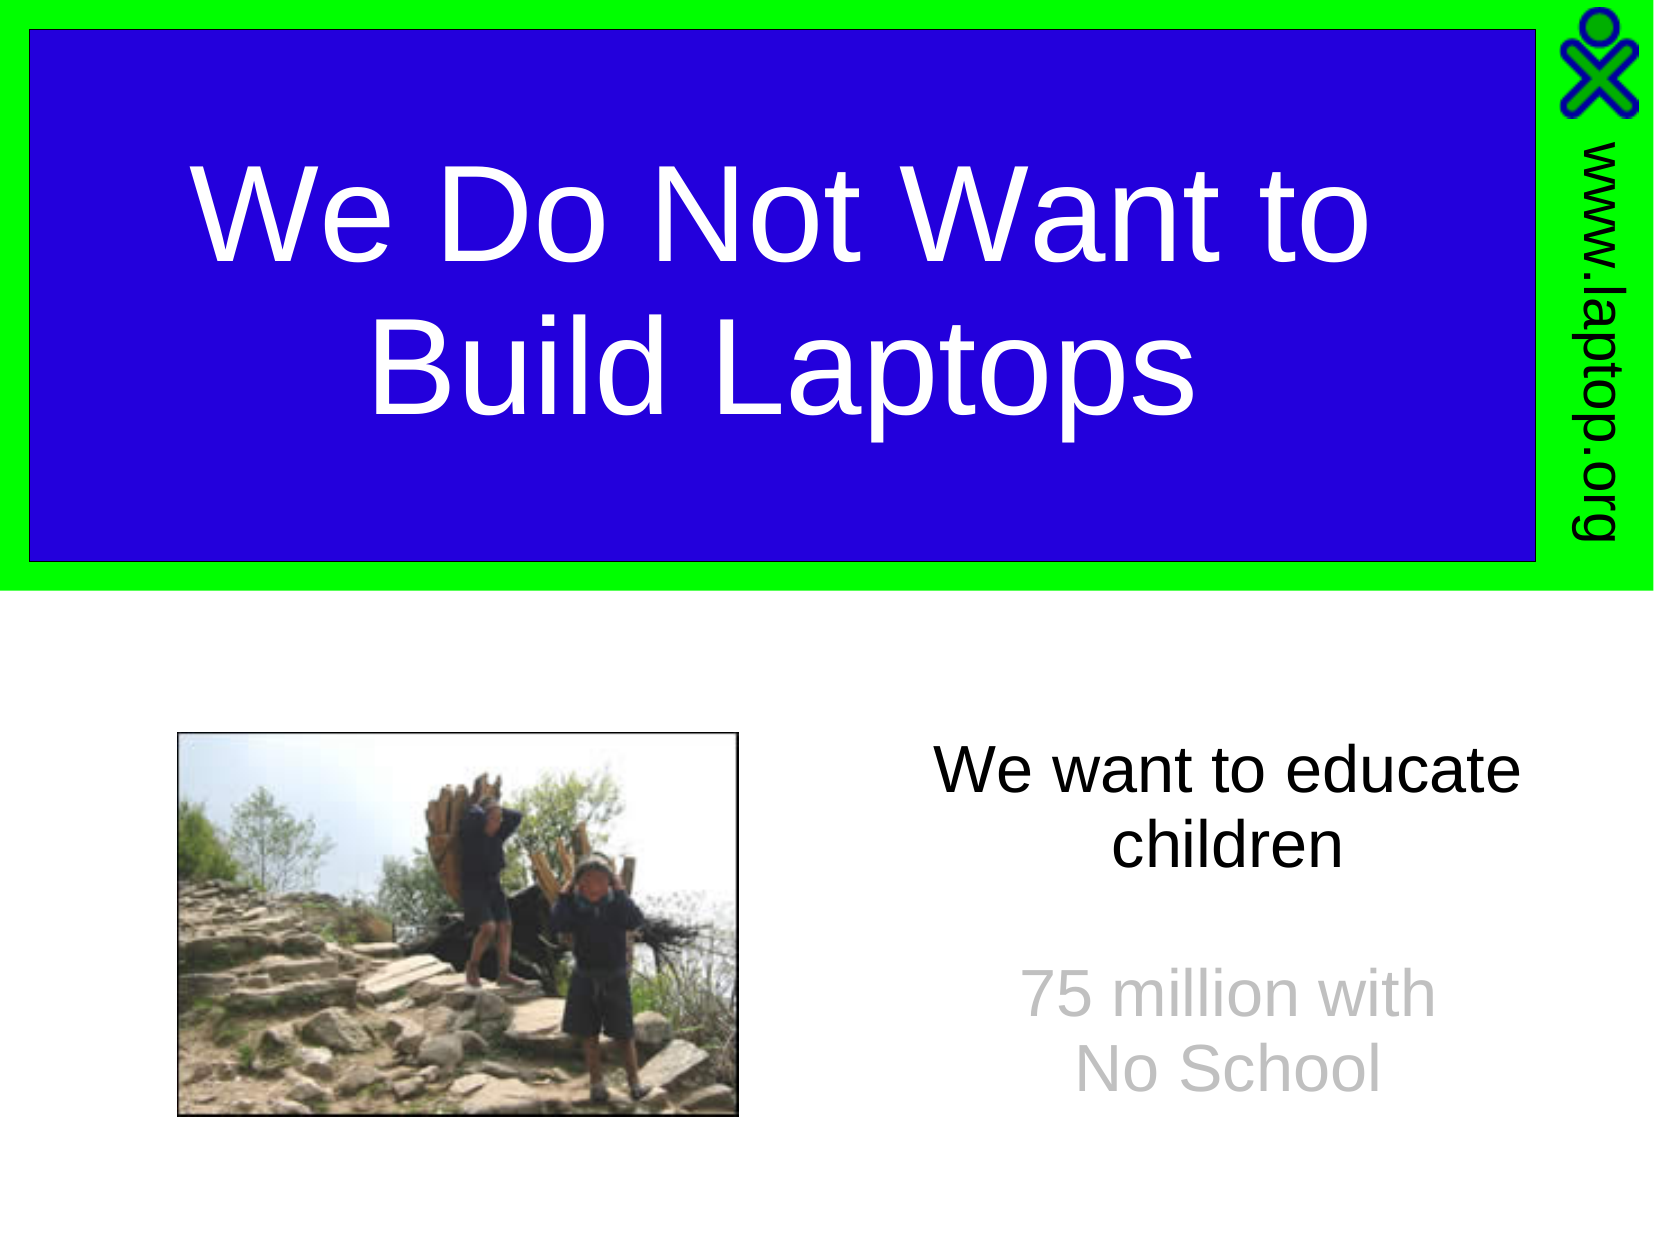

# We Do Not Want to Build Laptops
We want to educate children
75 million with
No School